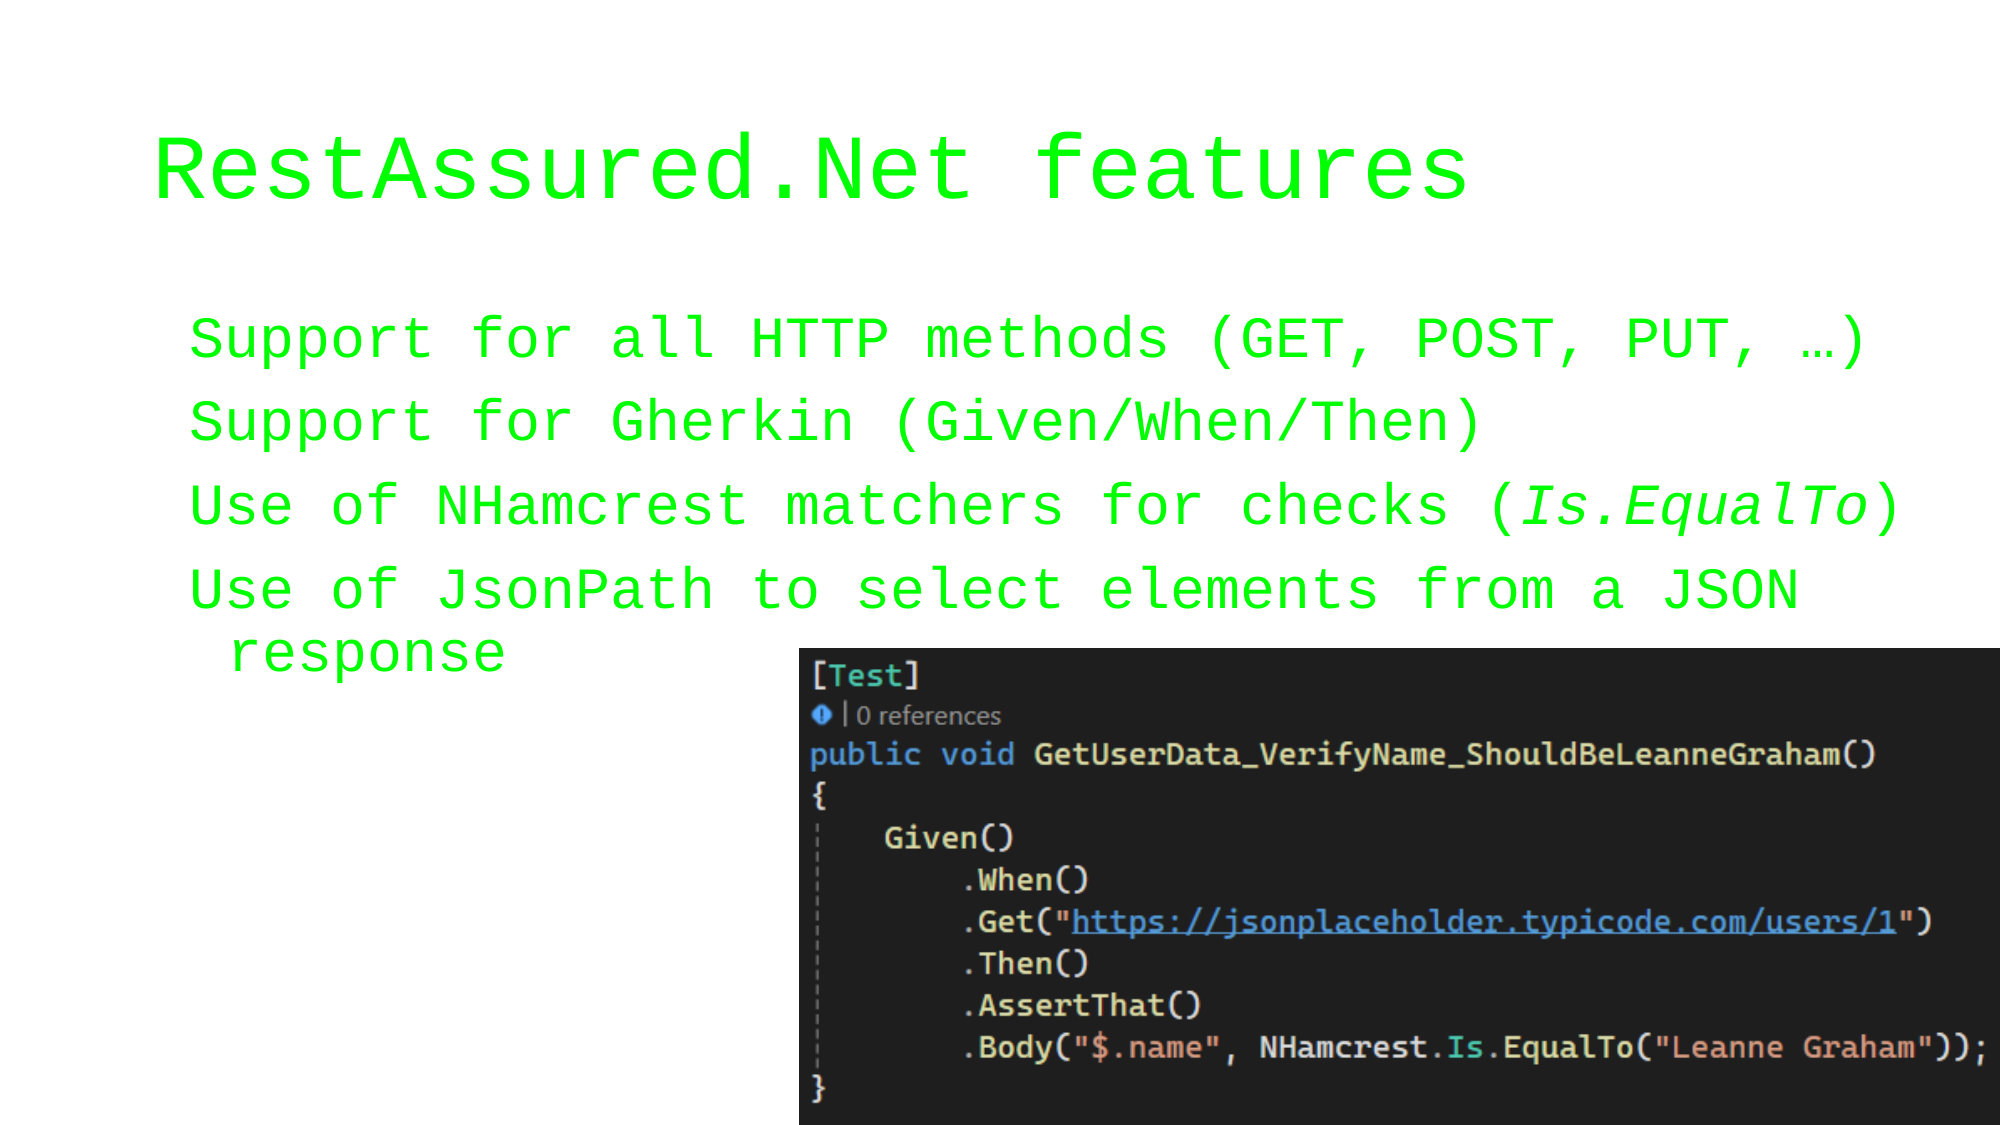

# RestAssured.Net features
Support for all HTTP methods (GET, POST, PUT, …)
Support for Gherkin (Given/When/Then)
Use of NHamcrest matchers for checks (Is.EqualTo)
Use of JsonPath to select elements from a JSON response